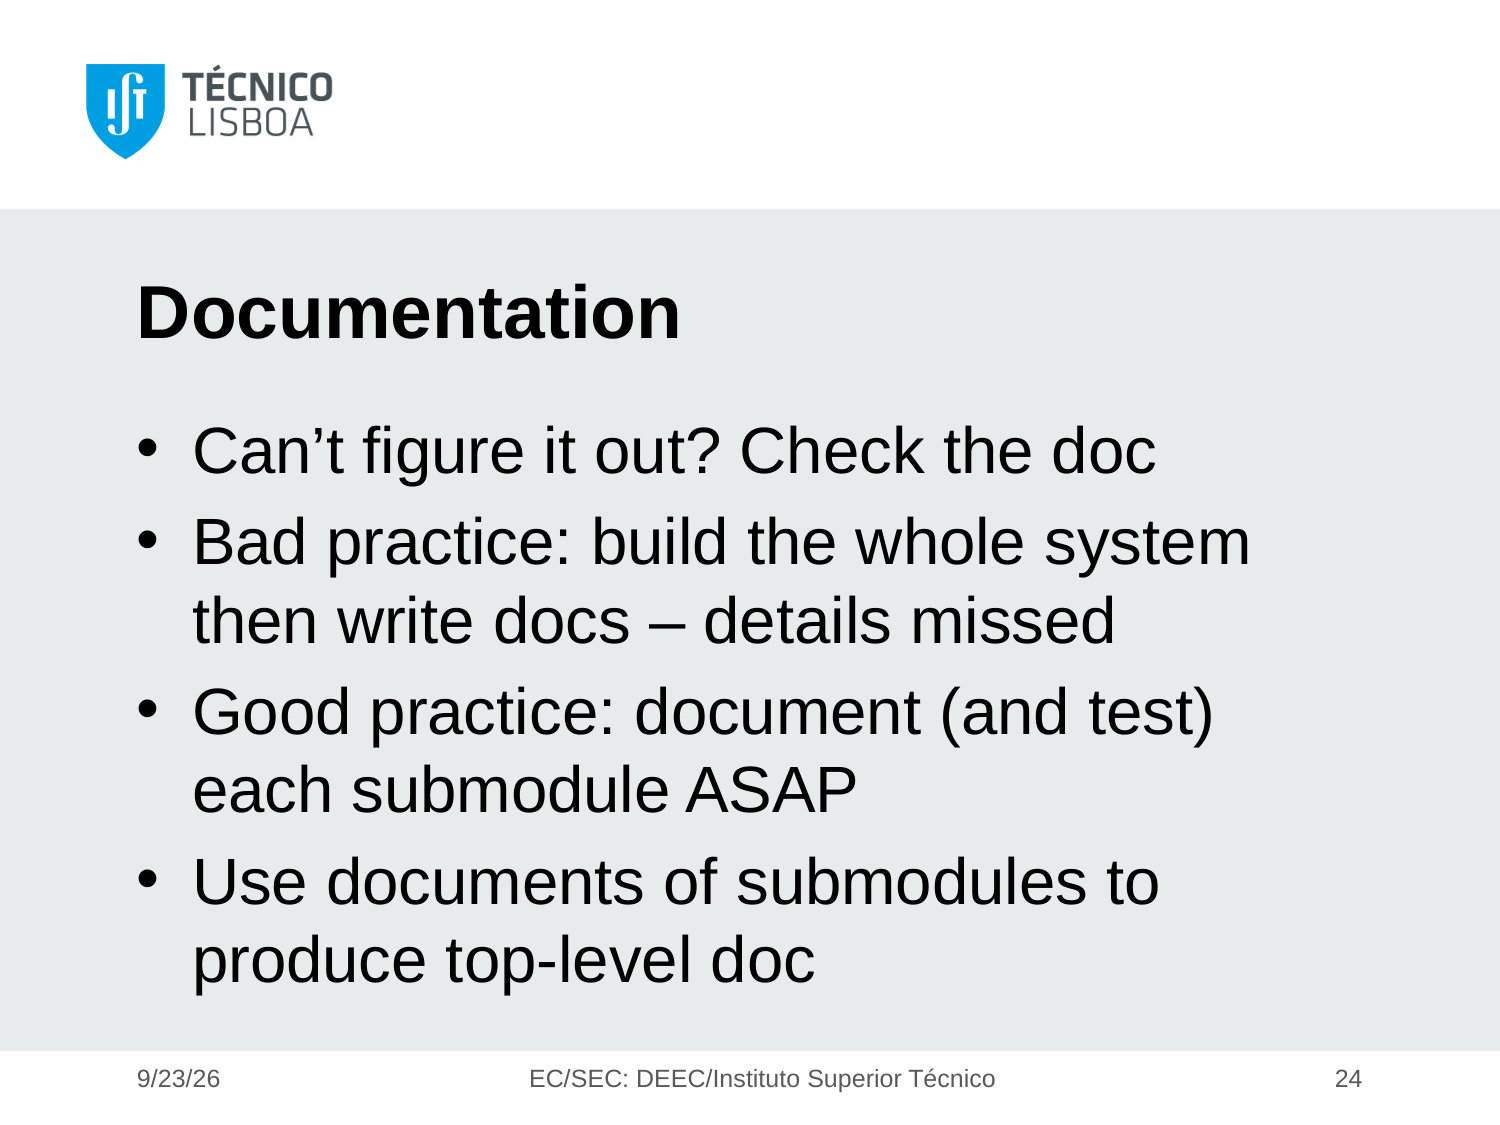

# Documentation
Can’t figure it out? Check the doc
Bad practice: build the whole system then write docs – details missed
Good practice: document (and test) each submodule ASAP
Use documents of submodules to produce top-level doc
EC/SEC: DEEC/Instituto Superior Técnico